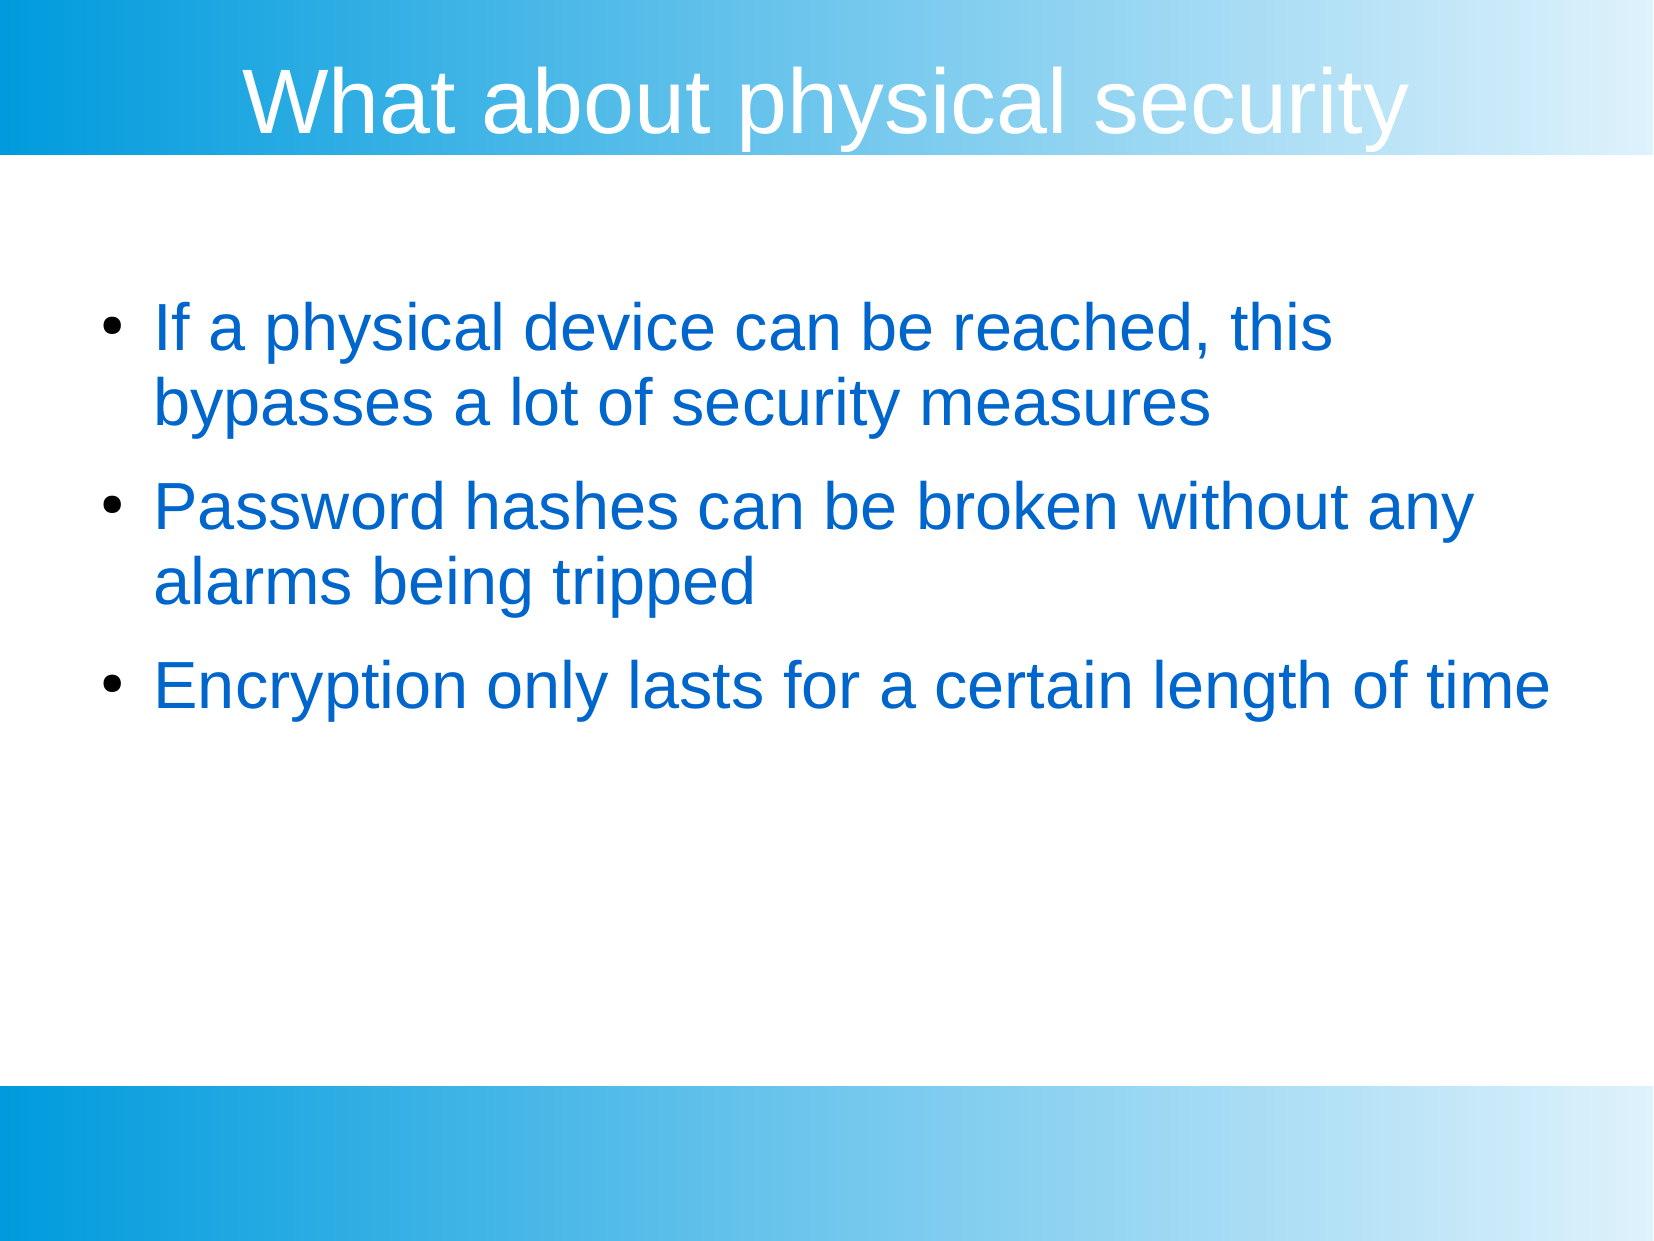

# What about physical security
If a physical device can be reached, this bypasses a lot of security measures
Password hashes can be broken without any alarms being tripped
Encryption only lasts for a certain length of time